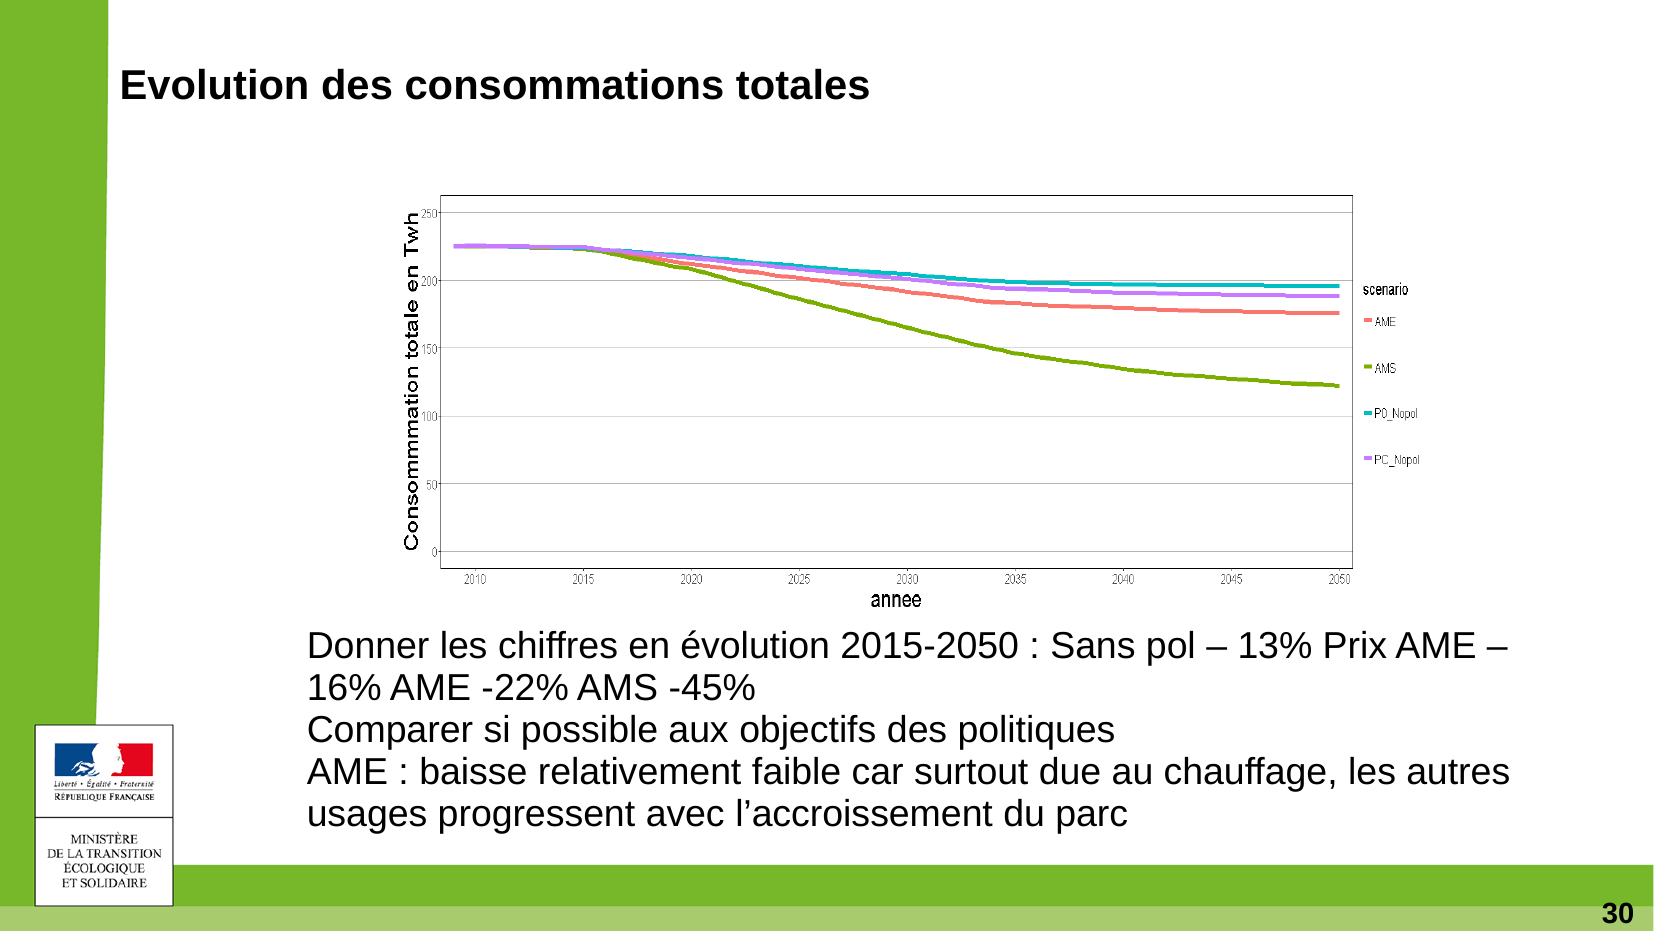

# Evolution des consommations totales
Donner les chiffres en évolution 2015-2050 : Sans pol – 13% Prix AME – 16% AME -22% AMS -45%
Comparer si possible aux objectifs des politiques
AME : baisse relativement faible car surtout due au chauffage, les autres usages progressent avec l’accroissement du parc